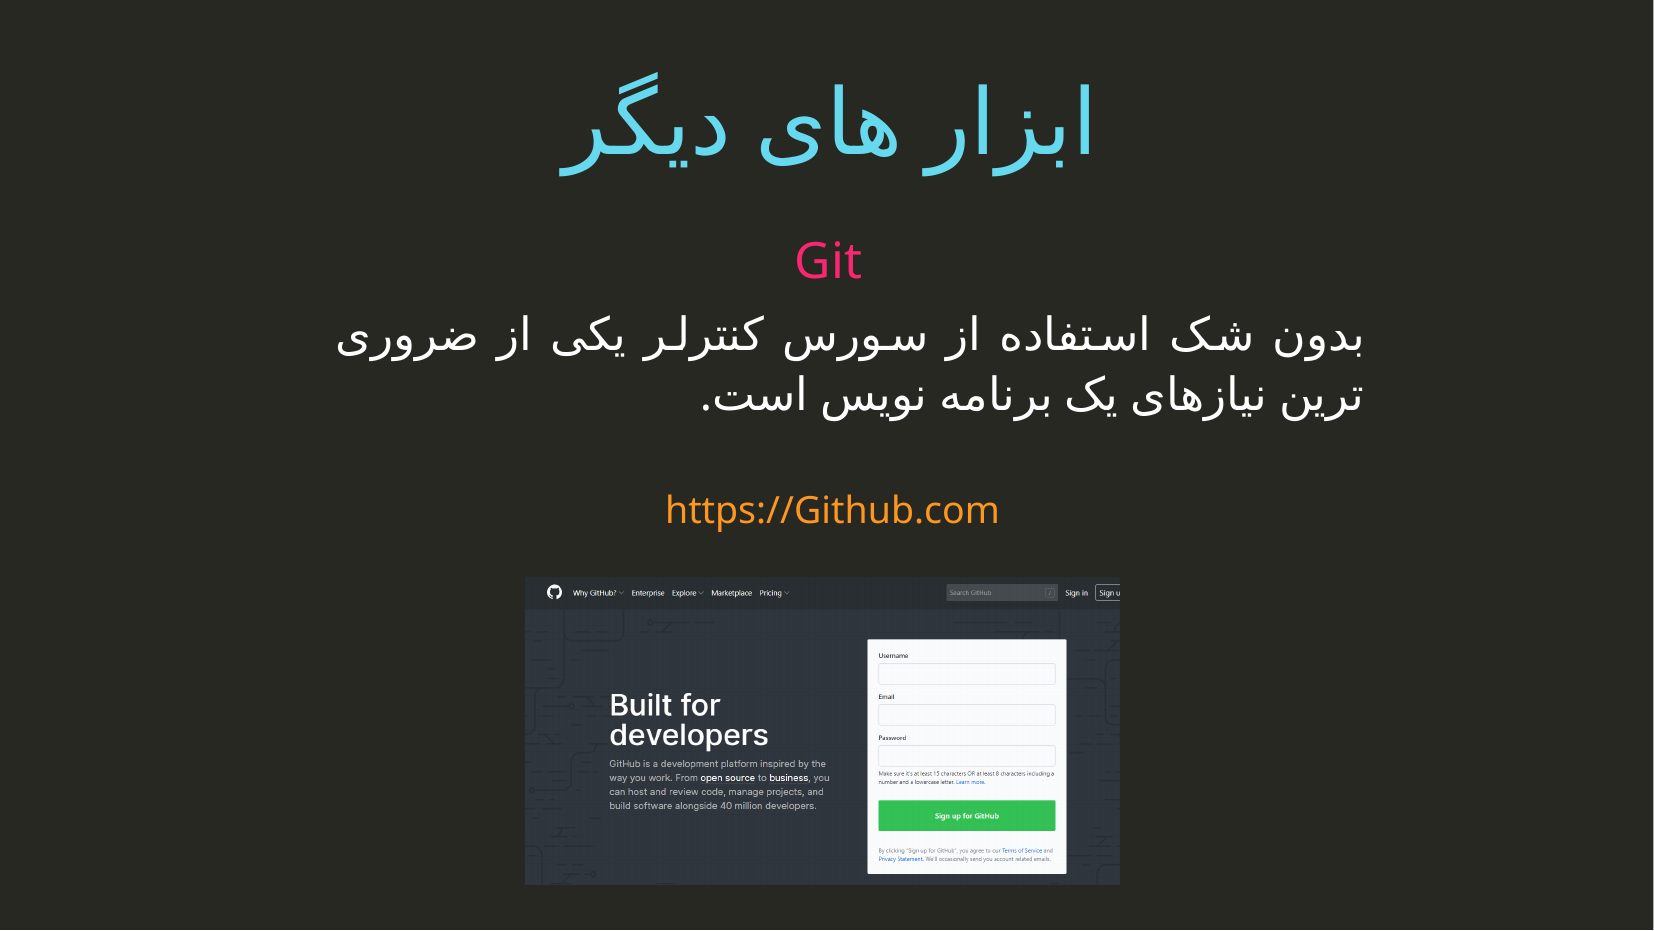

# ابزار های دیگر
Git
بدون شک استفاده از سورس کنترلر یکی از ضروری ترین نیاز‌های یک برنامه نویس است.
https://Github.com